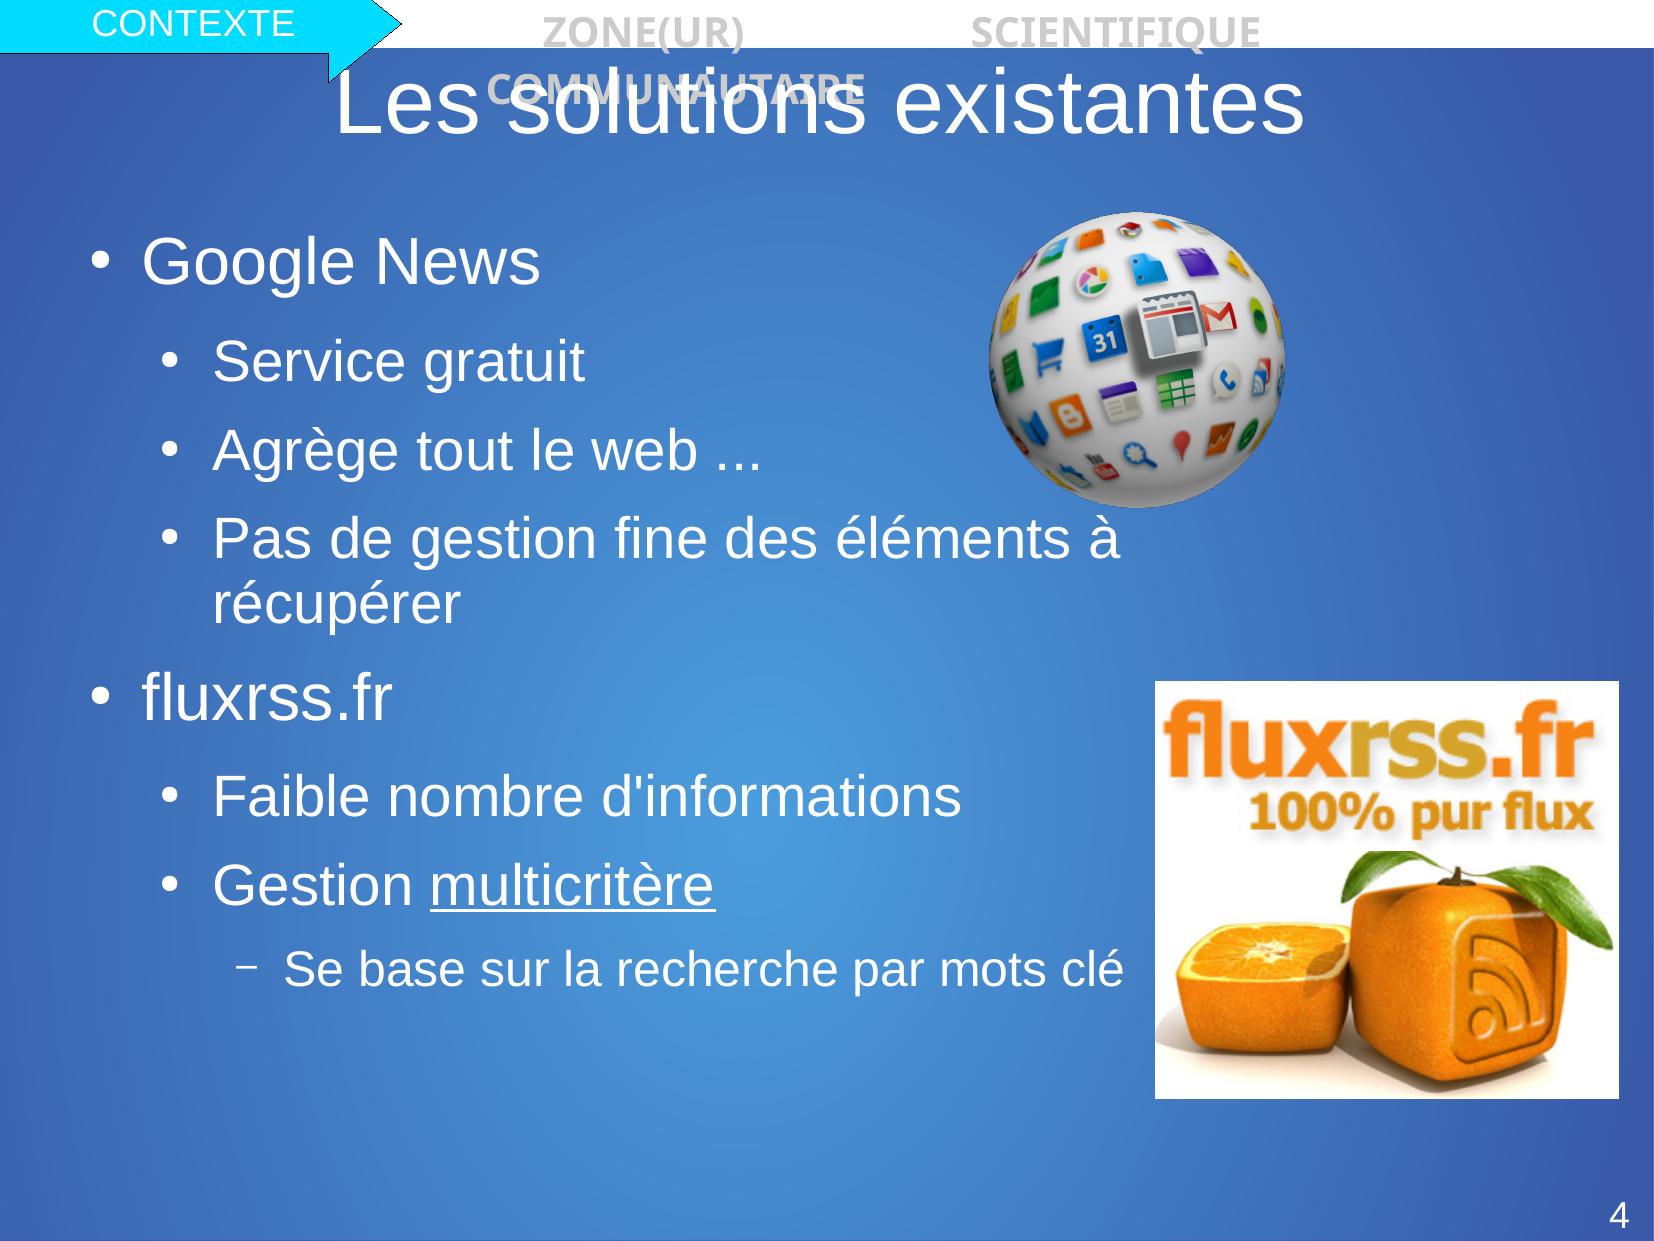

CONTEXTE
# Les solutions existantes
Google News
Service gratuit
Agrège tout le web ...
Pas de gestion fine des éléments à récupérer
fluxrss.fr
Faible nombre d'informations
Gestion multicritère
Se base sur la recherche par mots clé